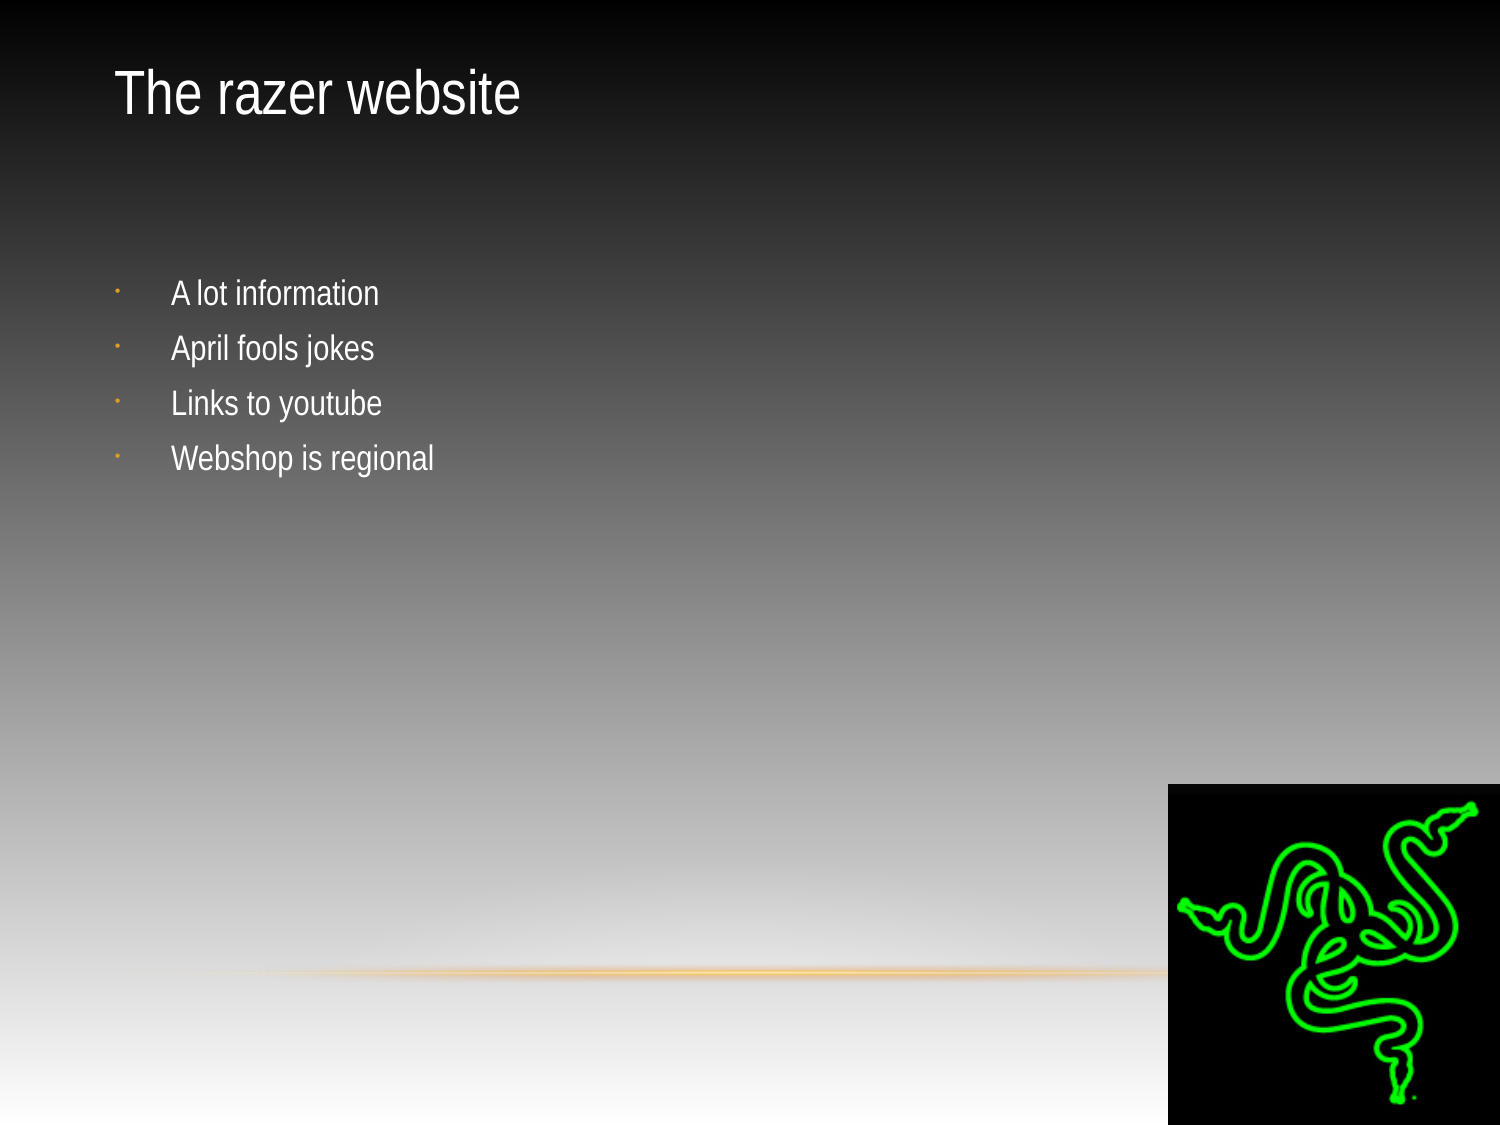

# The razer website
A lot information
April fools jokes
Links to youtube
Webshop is regional